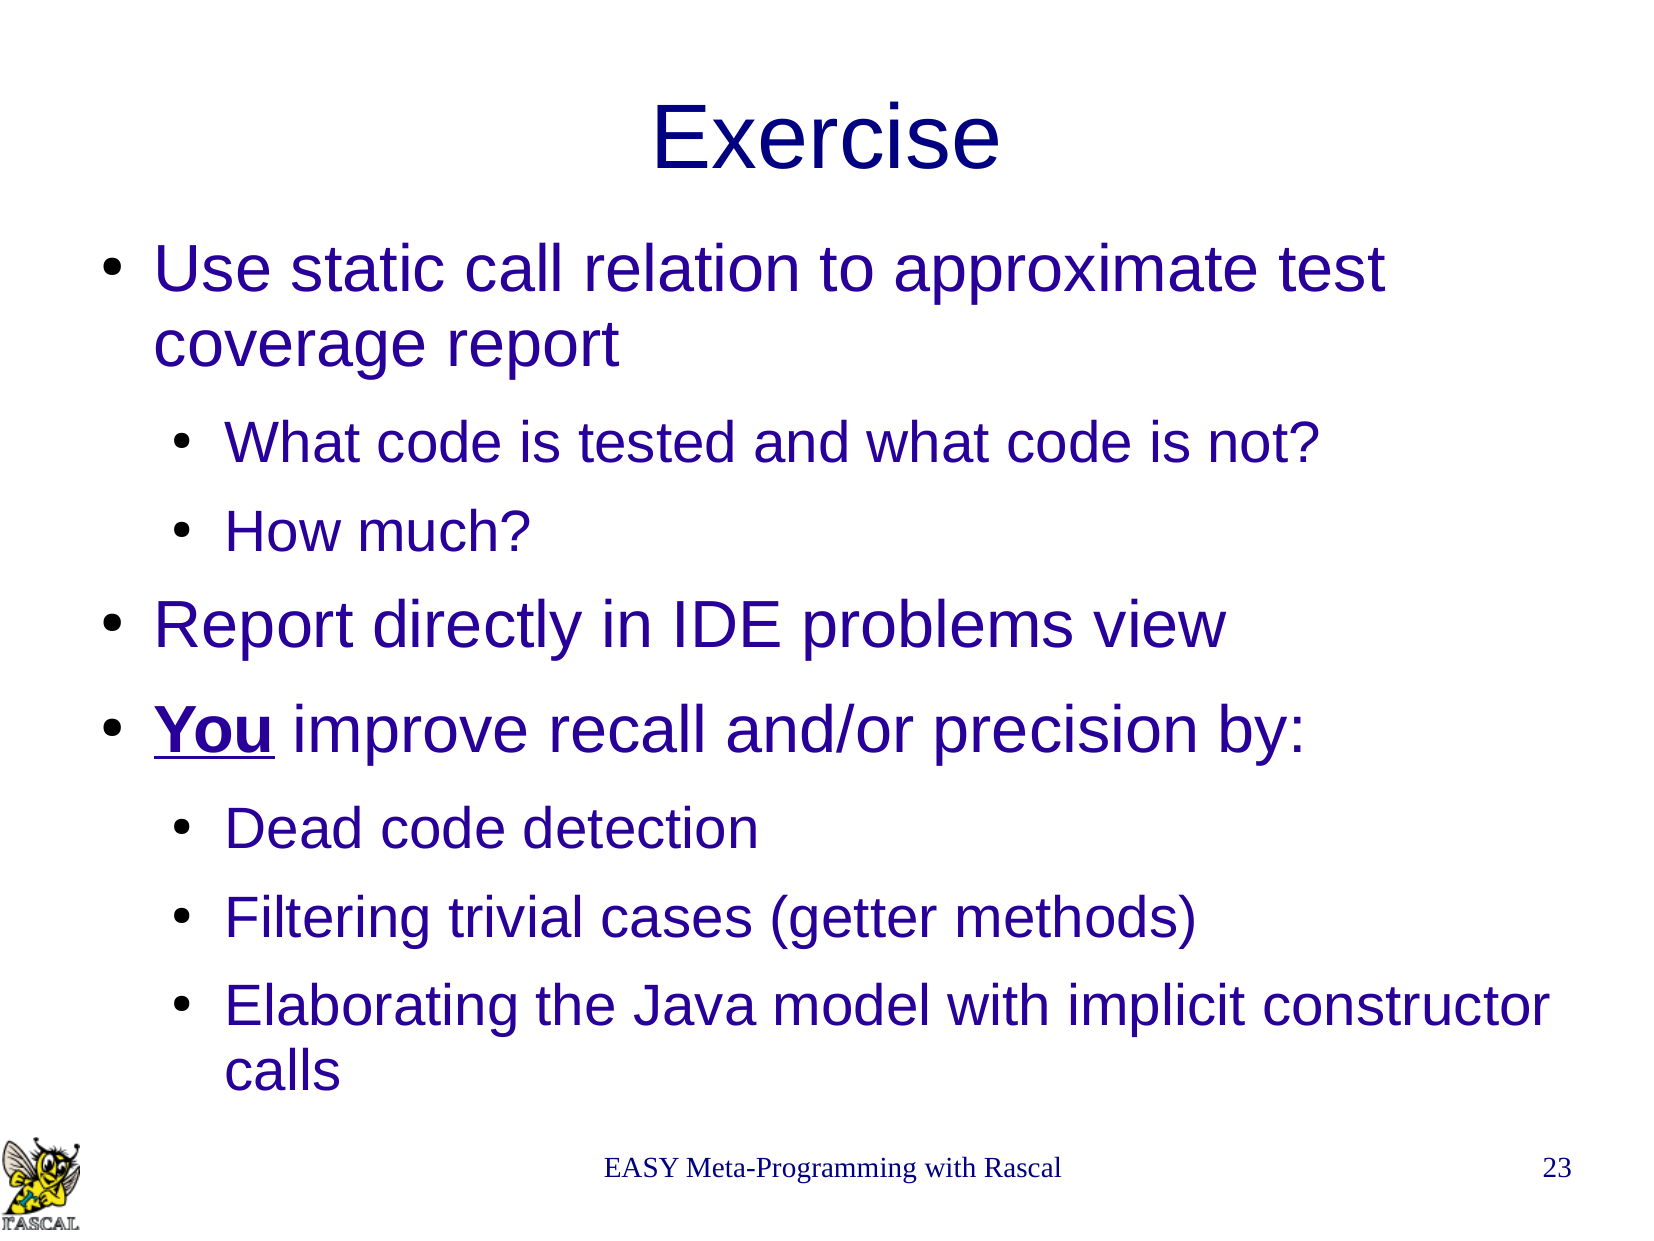

# Exercise
Use static call relation to approximate test coverage report
What code is tested and what code is not?
How much?
Report directly in IDE problems view
You improve recall and/or precision by:
Dead code detection
Filtering trivial cases (getter methods)
Elaborating the Java model with implicit constructor calls
23